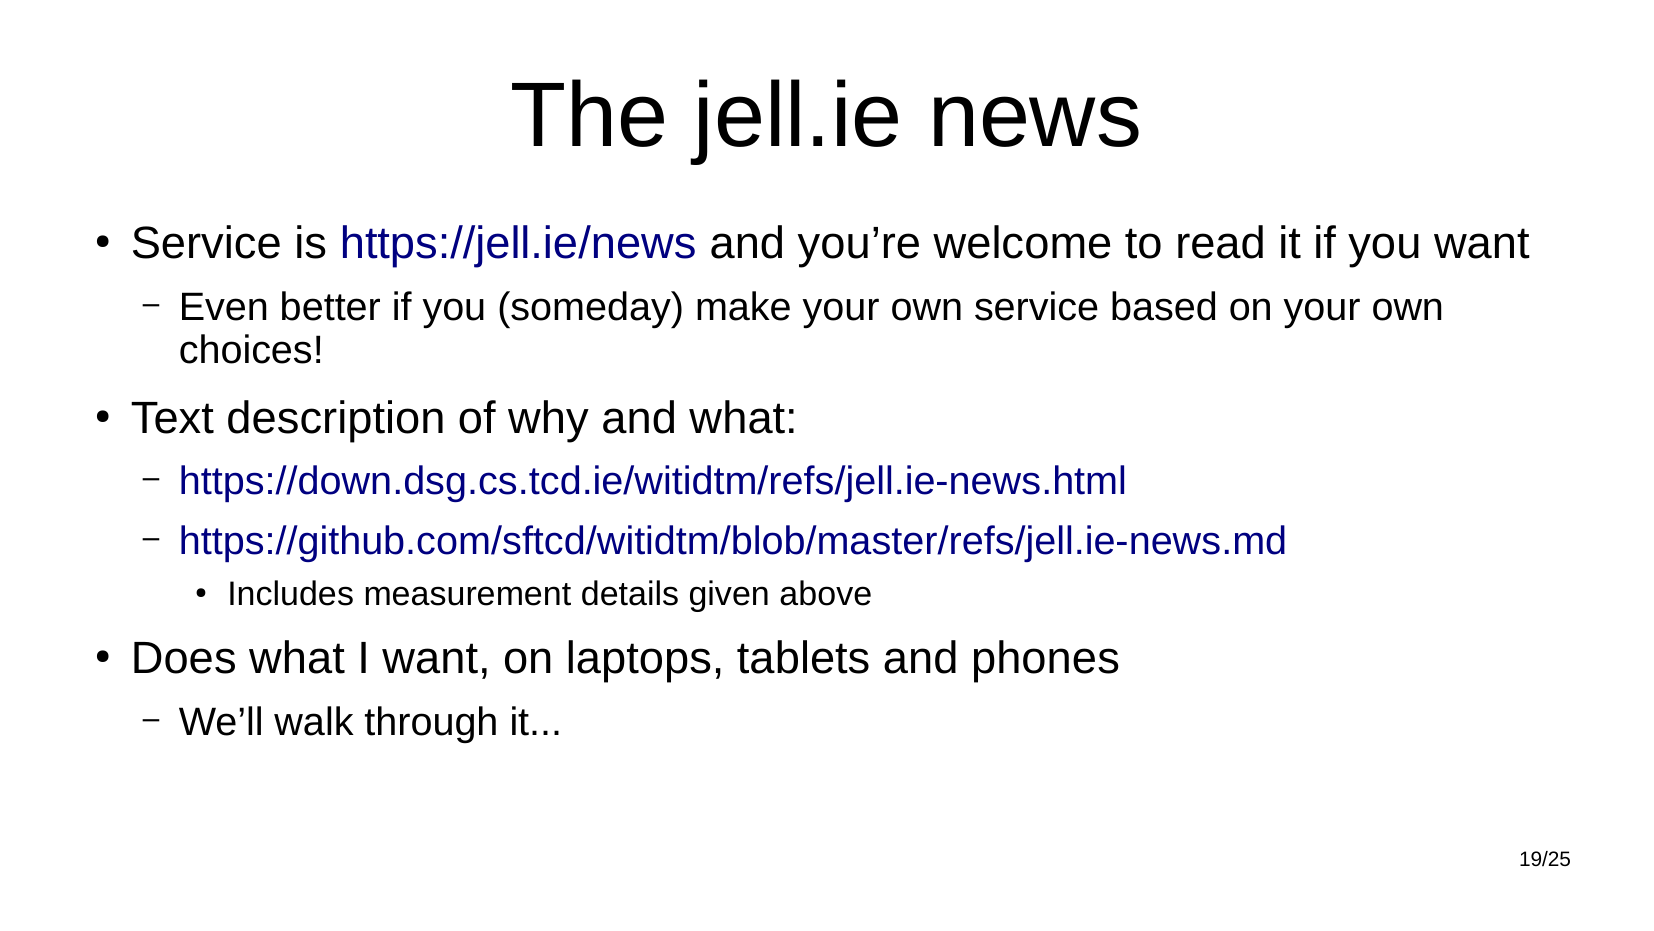

# The jell.ie news
Service is https://jell.ie/news and you’re welcome to read it if you want
Even better if you (someday) make your own service based on your own choices!
Text description of why and what:
https://down.dsg.cs.tcd.ie/witidtm/refs/jell.ie-news.html
https://github.com/sftcd/witidtm/blob/master/refs/jell.ie-news.md
Includes measurement details given above
Does what I want, on laptops, tablets and phones
We’ll walk through it...
19